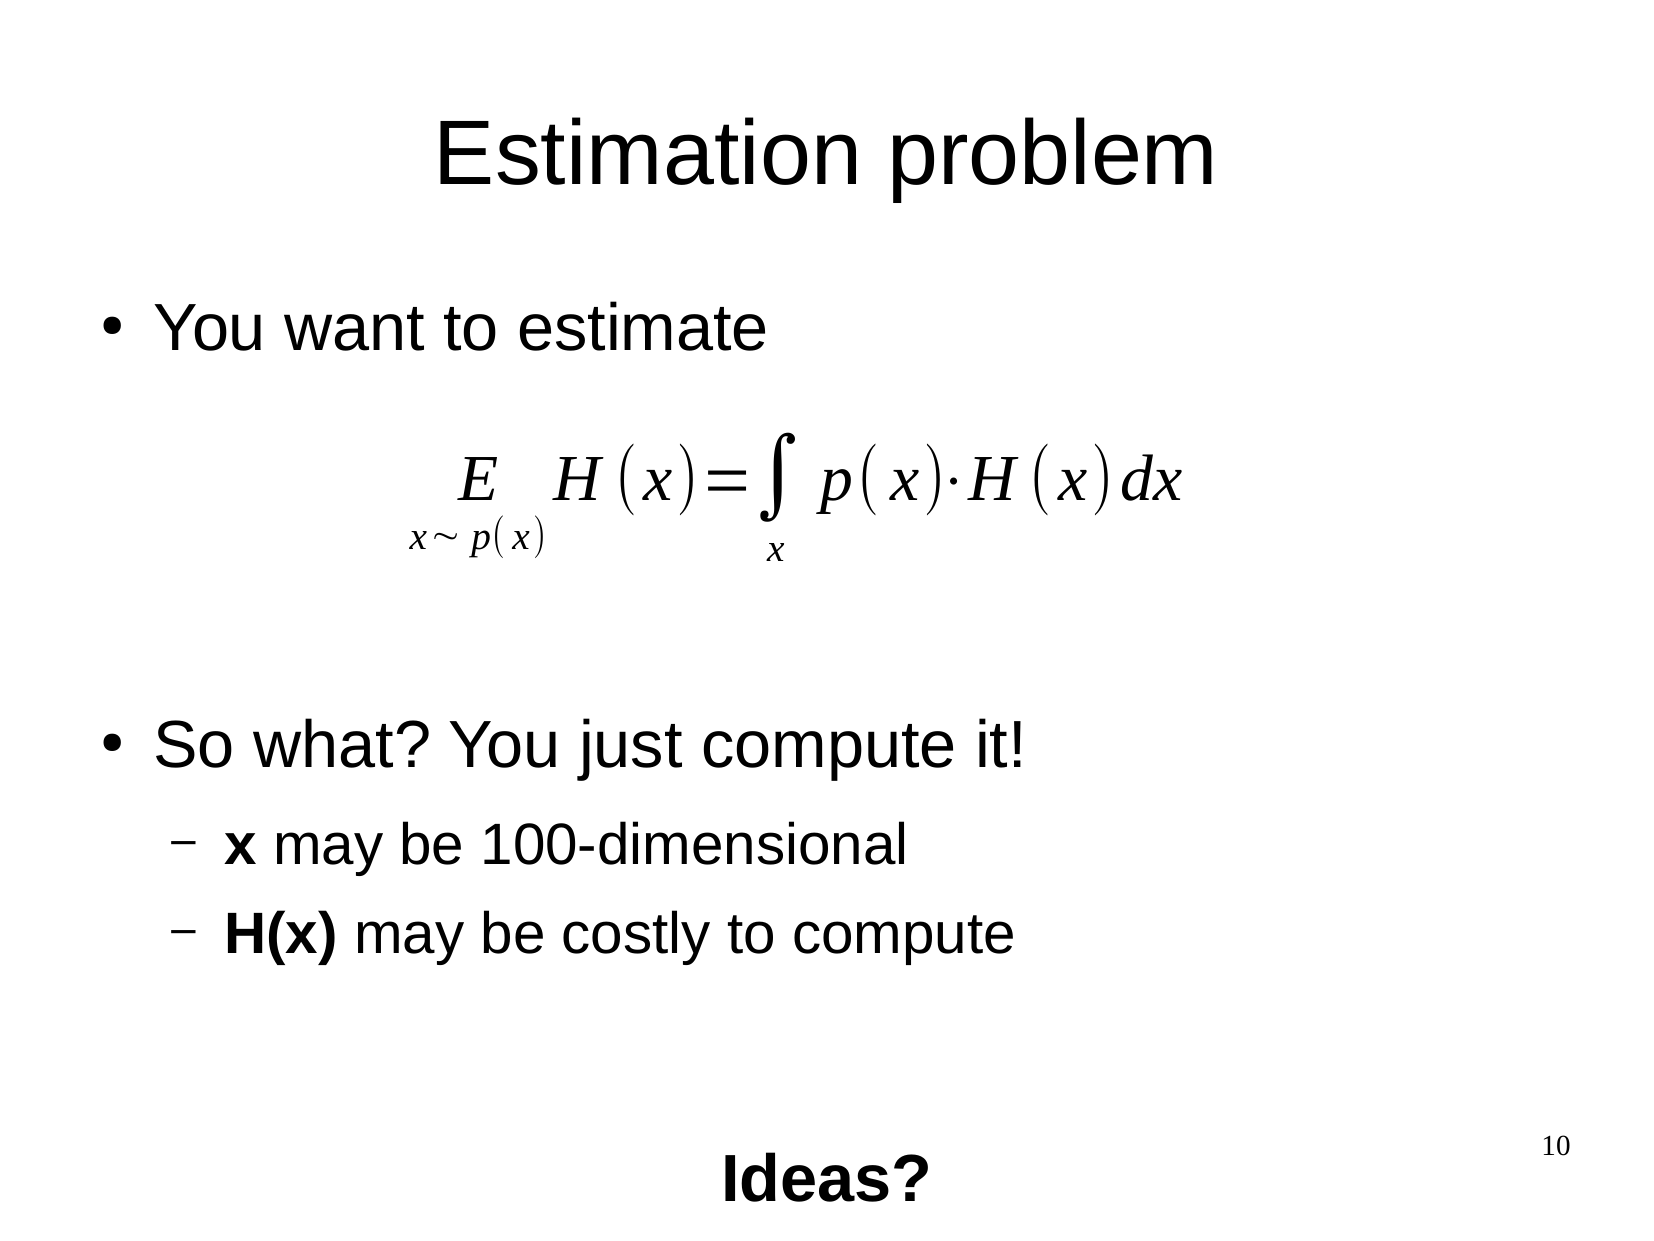

# Estimation problem
You want to estimate
So what? You just compute it!
x may be 100-dimensional
H(x) may be costly to compute
10
Ideas?